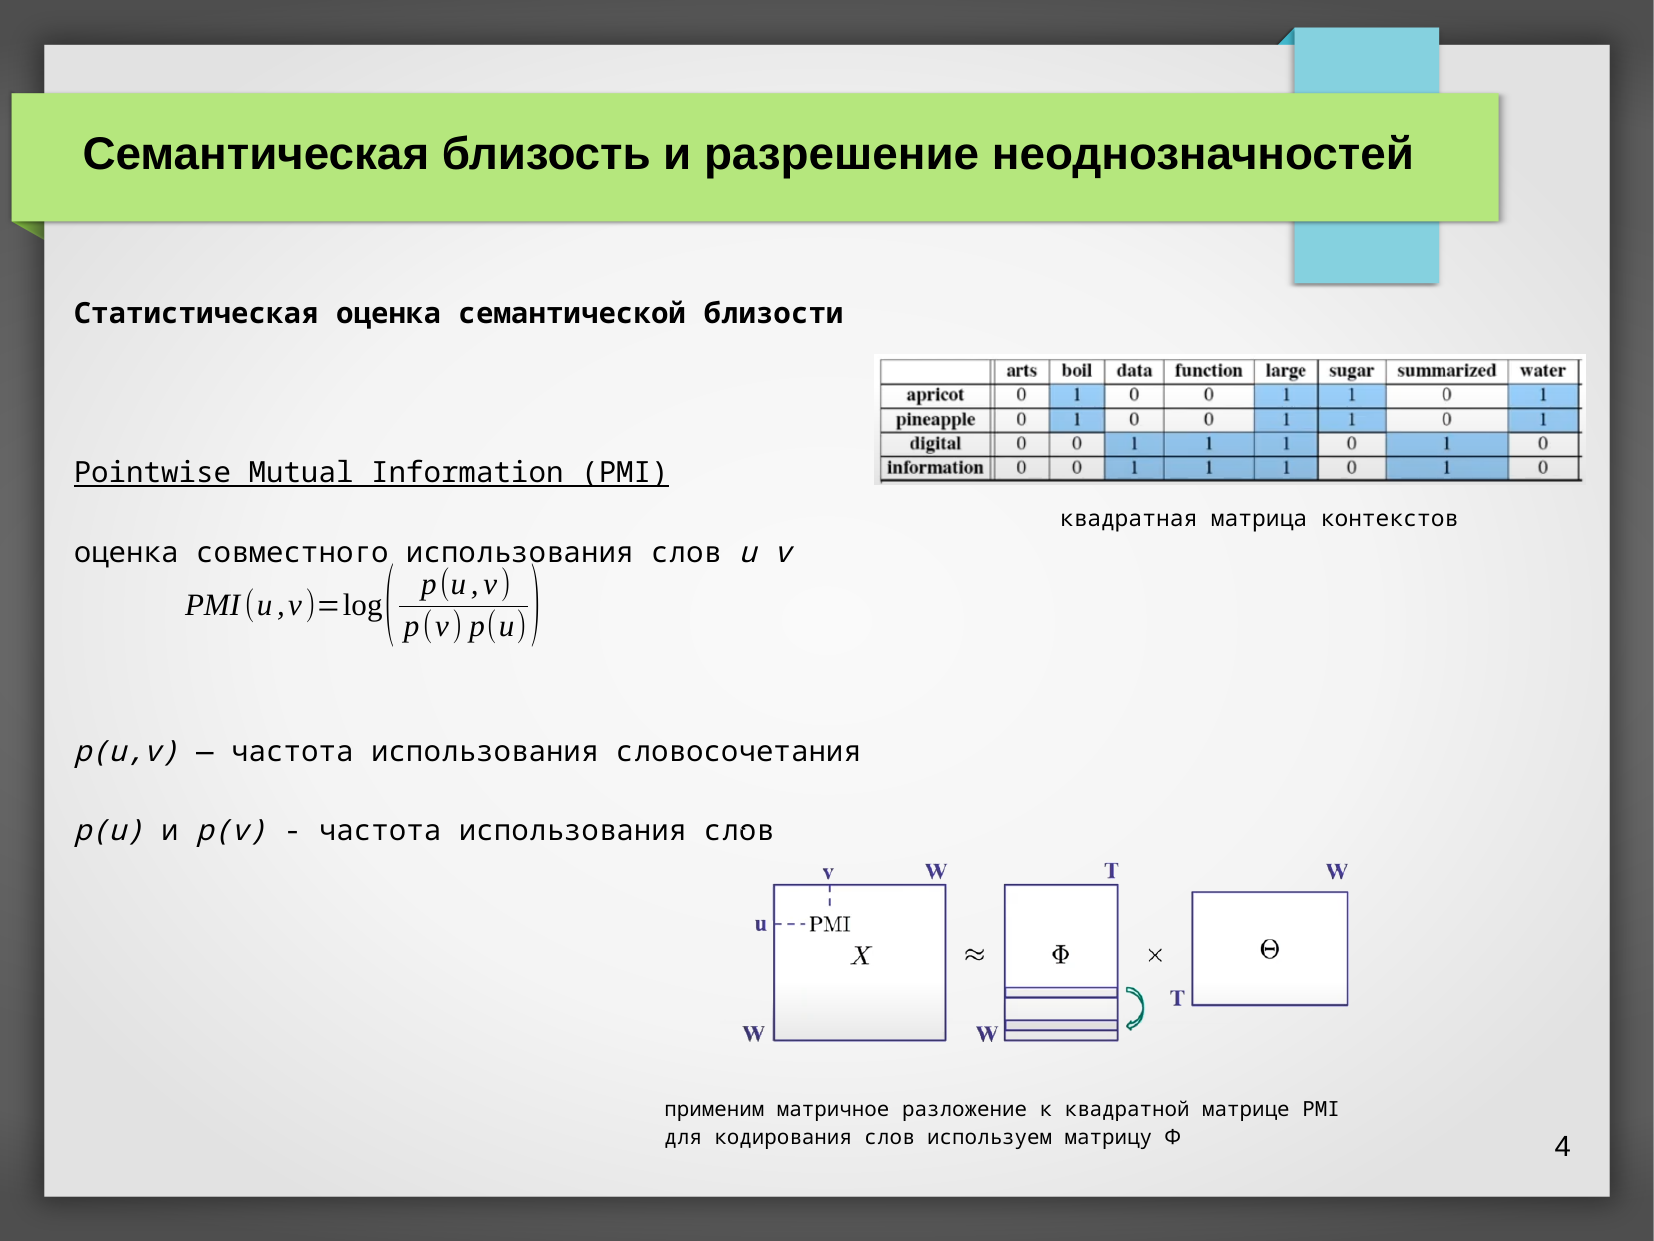

# Семантическая близость и разрешение неоднозначностей
Статистическая оценка семантической близости
Pointwise Mutual Information (PMI)
оценка совместного использования слов u v
p(u,v) — частота использования словосочетания
p(u) и p(v) - частота использования слов
квадратная матрица контекстов
применим матричное разложение к квадратной матрице PMI
для кодирования слов используем матрицу Ф
4